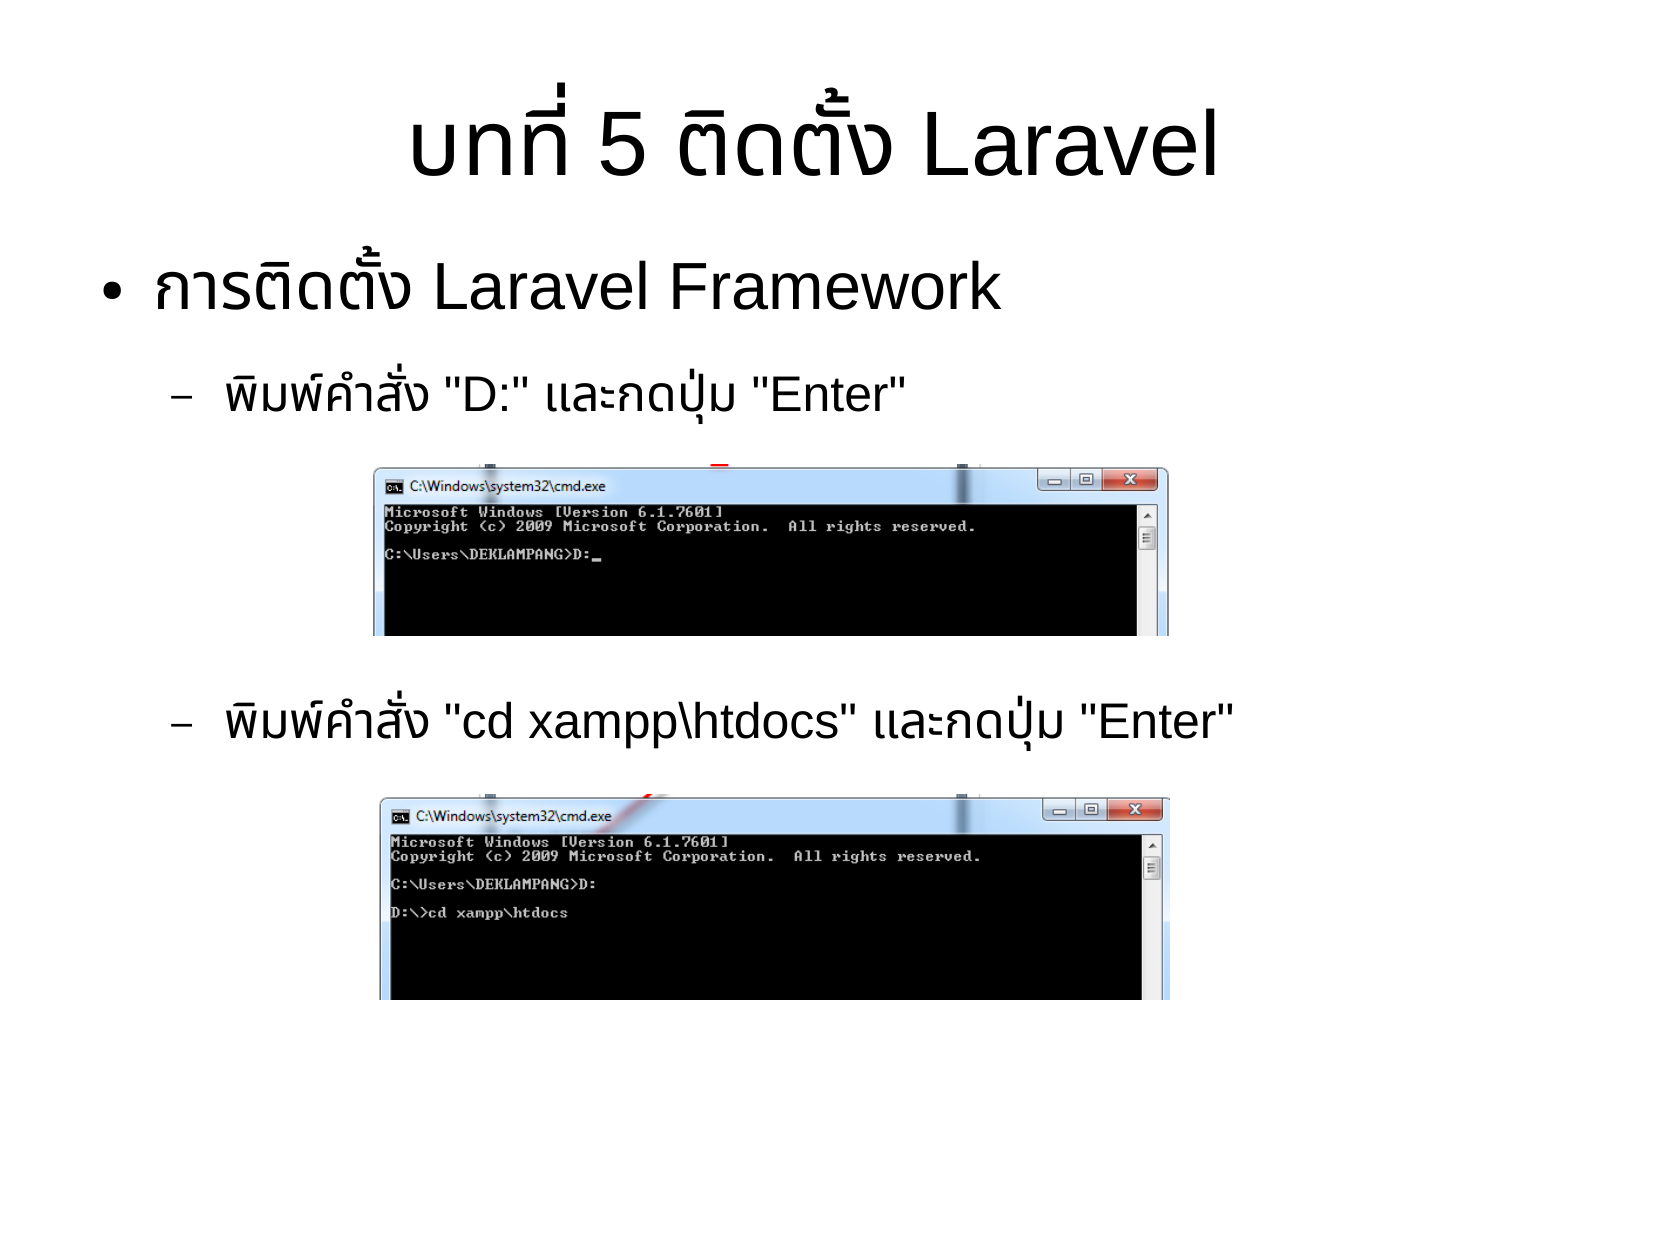

# บทที่ 5 ติดตั้ง Laravel
การติดตั้ง Laravel Framework
พิมพ์คำสั่ง "D:" และกดปุ่ม "Enter"
พิมพ์คำสั่ง "cd xampp\htdocs" และกดปุ่ม "Enter"